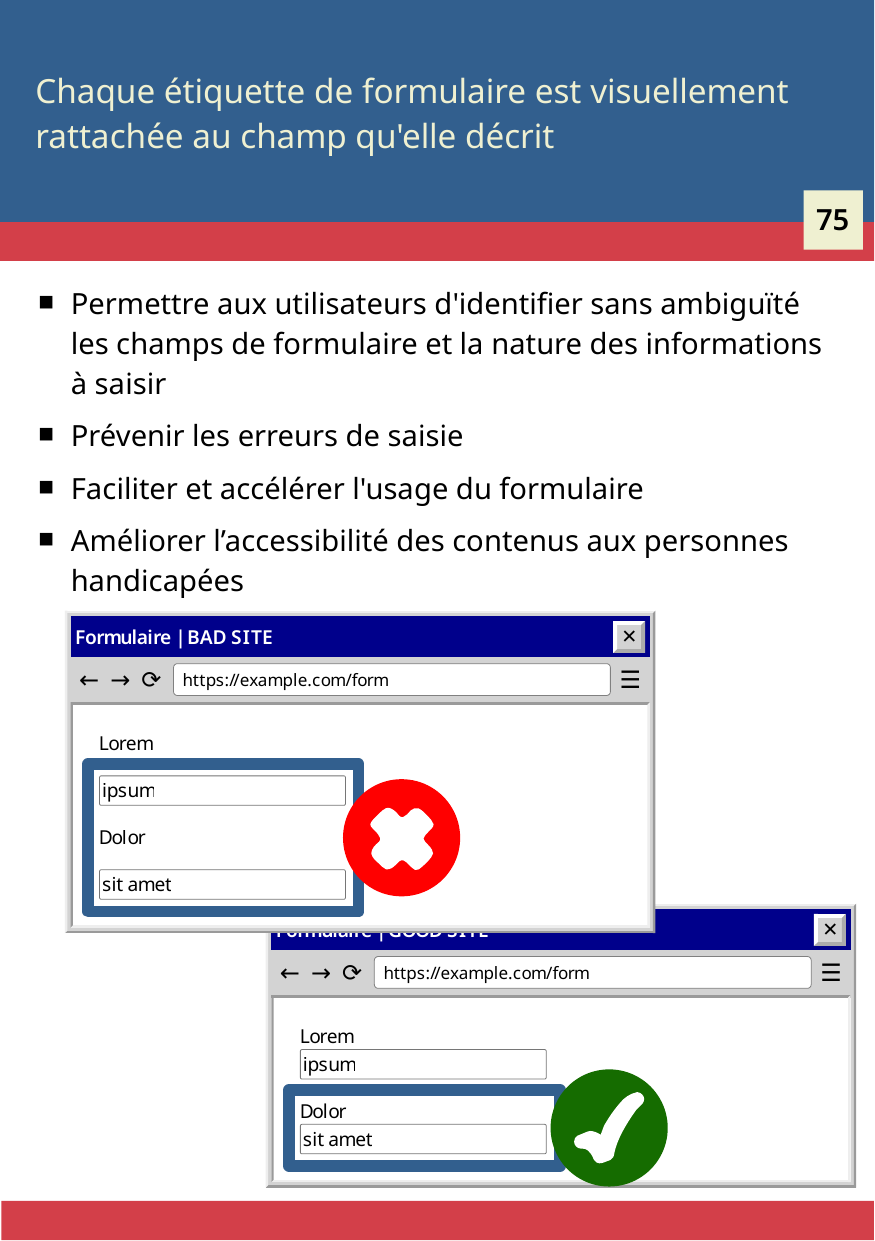

# Chaque étiquette de formulaire est visuellement rattachée au champ qu'elle décrit
75
Permettre aux utilisateurs d'identifier sans ambiguïté les champs de formulaire et la nature des informations à saisir
Prévenir les erreurs de saisie
Faciliter et accélérer l'usage du formulaire
Améliorer l’accessibilité des contenus aux personnes handicapées